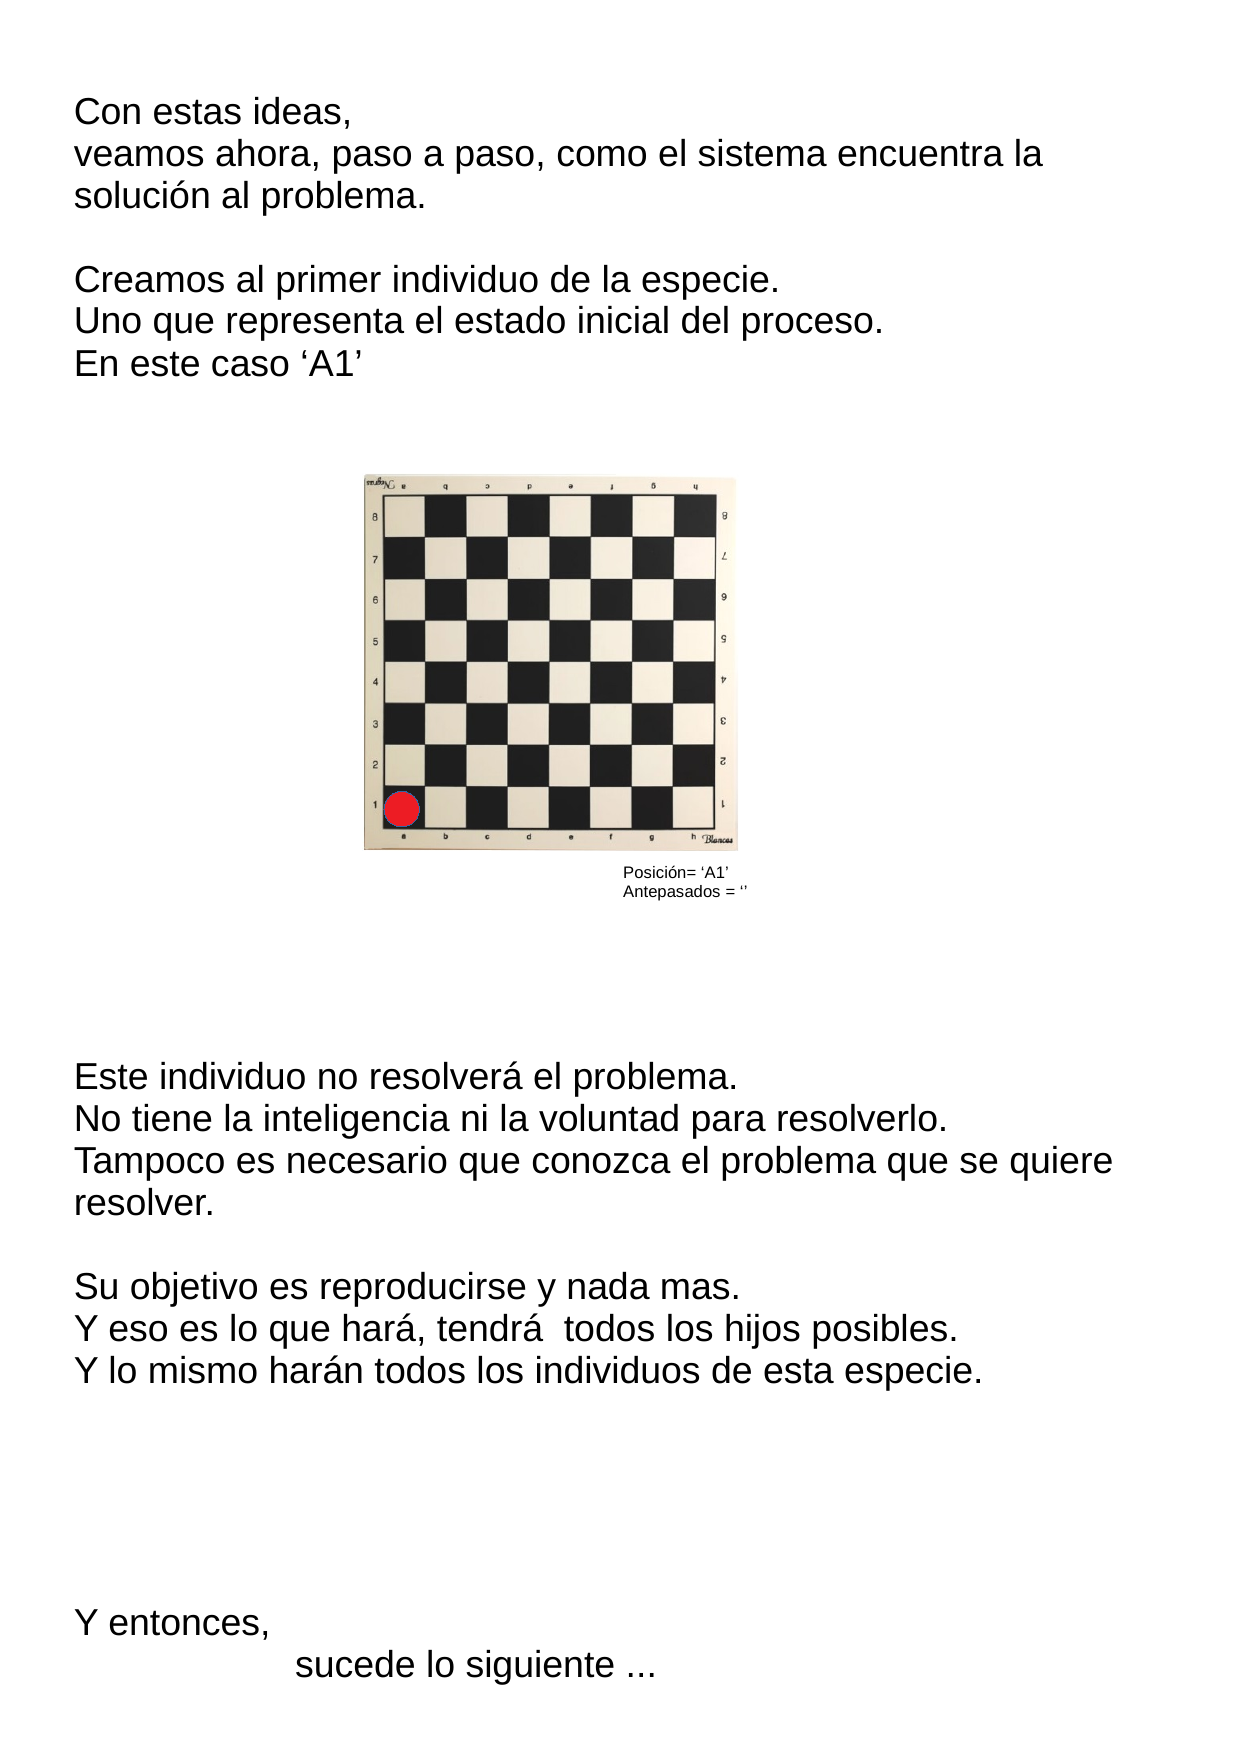

Con estas ideas,
veamos ahora, paso a paso, como el sistema encuentra la solución al problema.
Creamos al primer individuo de la especie.
Uno que representa el estado inicial del proceso.
En este caso ‘A1’
Este individuo no resolverá el problema.
No tiene la inteligencia ni la voluntad para resolverlo.
Tampoco es necesario que conozca el problema que se quiere resolver.
Su objetivo es reproducirse y nada mas.
Y eso es lo que hará, tendrá todos los hijos posibles.
Y lo mismo harán todos los individuos de esta especie.
Y entonces,
			sucede lo siguiente ...
Posición= ‘A1’
Antepasados = ‘’